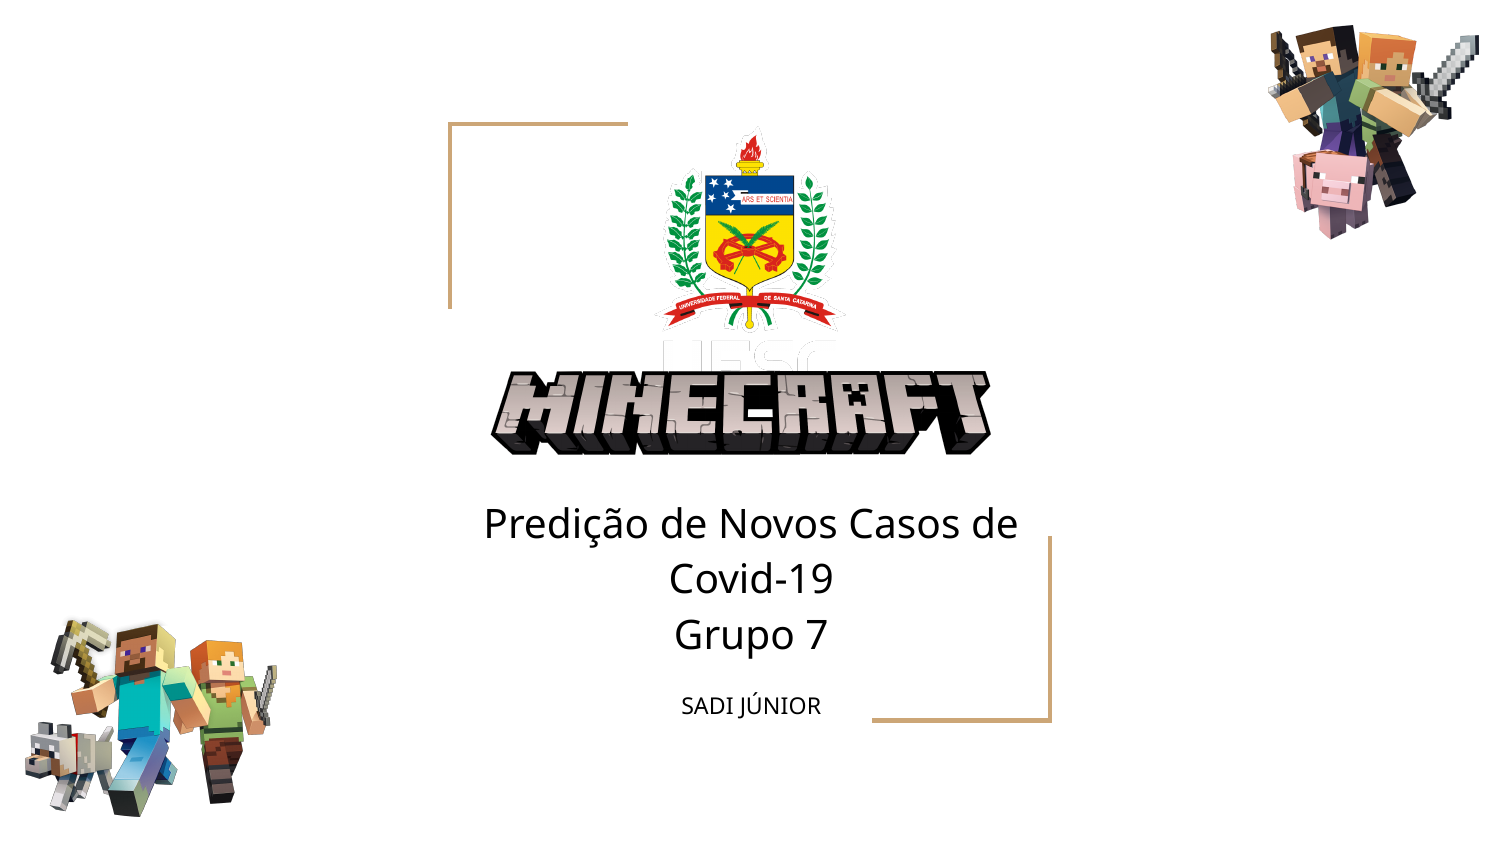

# Predição de Novos Casos de Covid-19
Grupo 7
SADI JÚNIOR